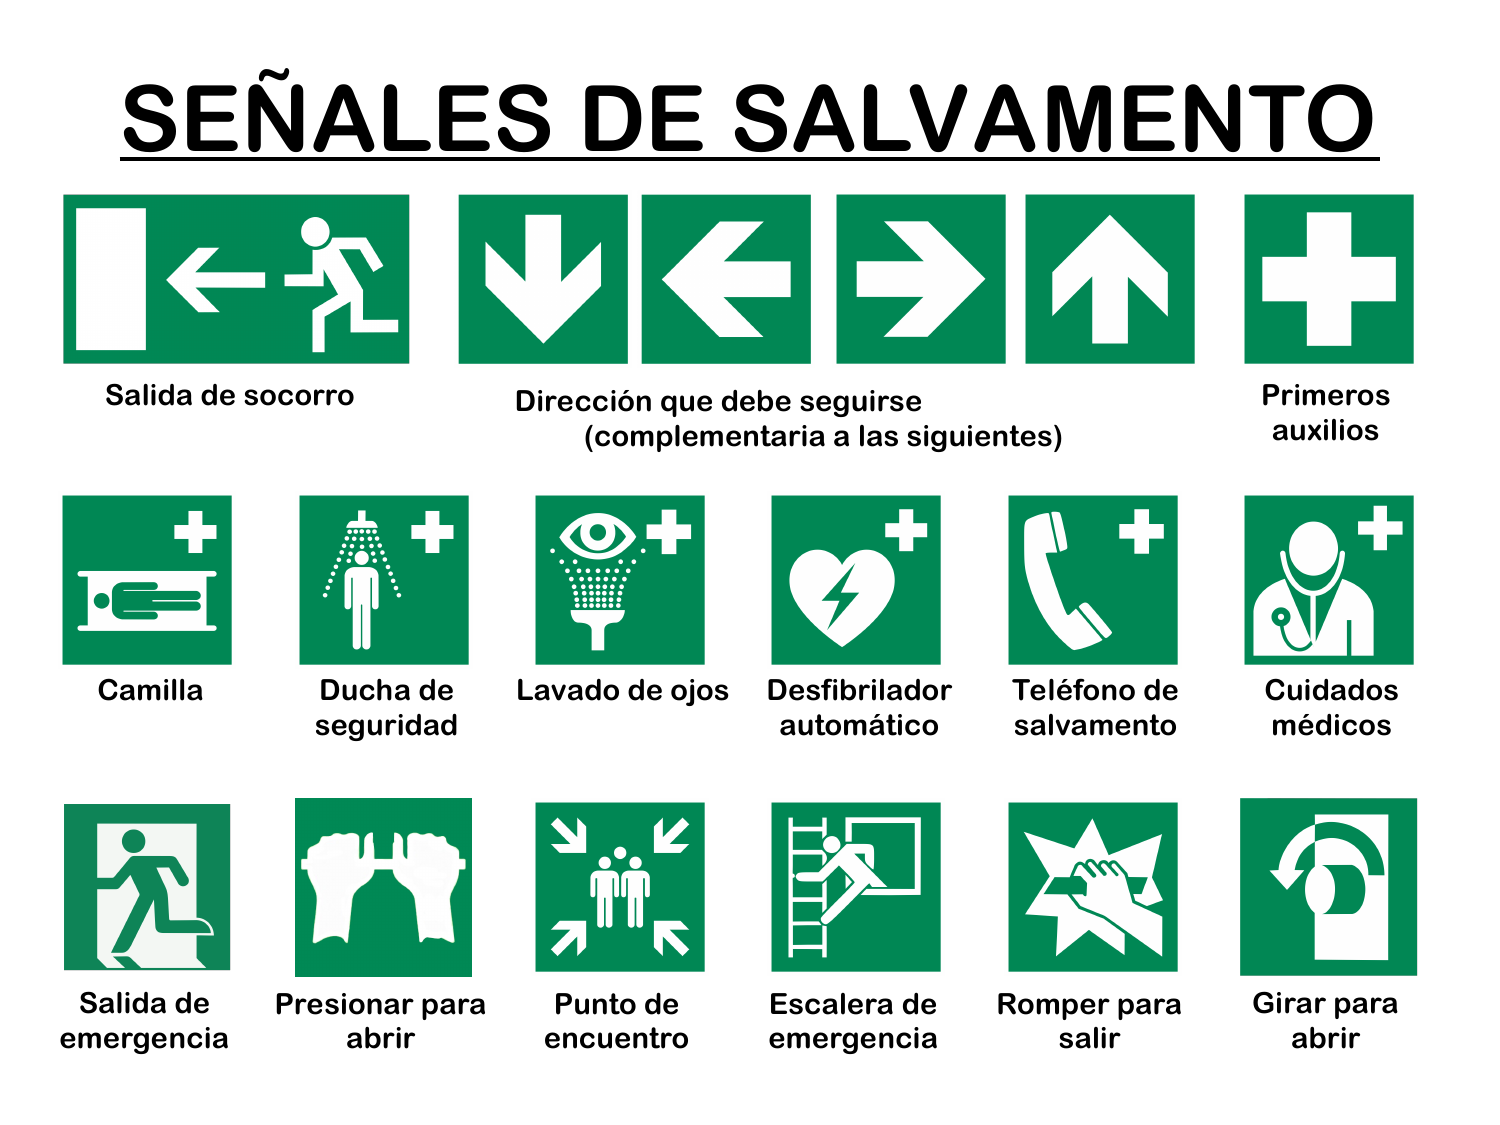

# SEÑALES DE SALVAMENTO
Salida de socorro
Primeros auxilios
Dirección que debe seguirse (complementaria a las siguientes)
Camilla
Ducha de seguridad
Lavado de ojos
Desfibrilador automático
Teléfono de salvamento
Cuidados médicos
Salida de emergencia
Girar para abrir
Presionar para abrir
Punto de encuentro
Escalera de emergencia
Romper para salir